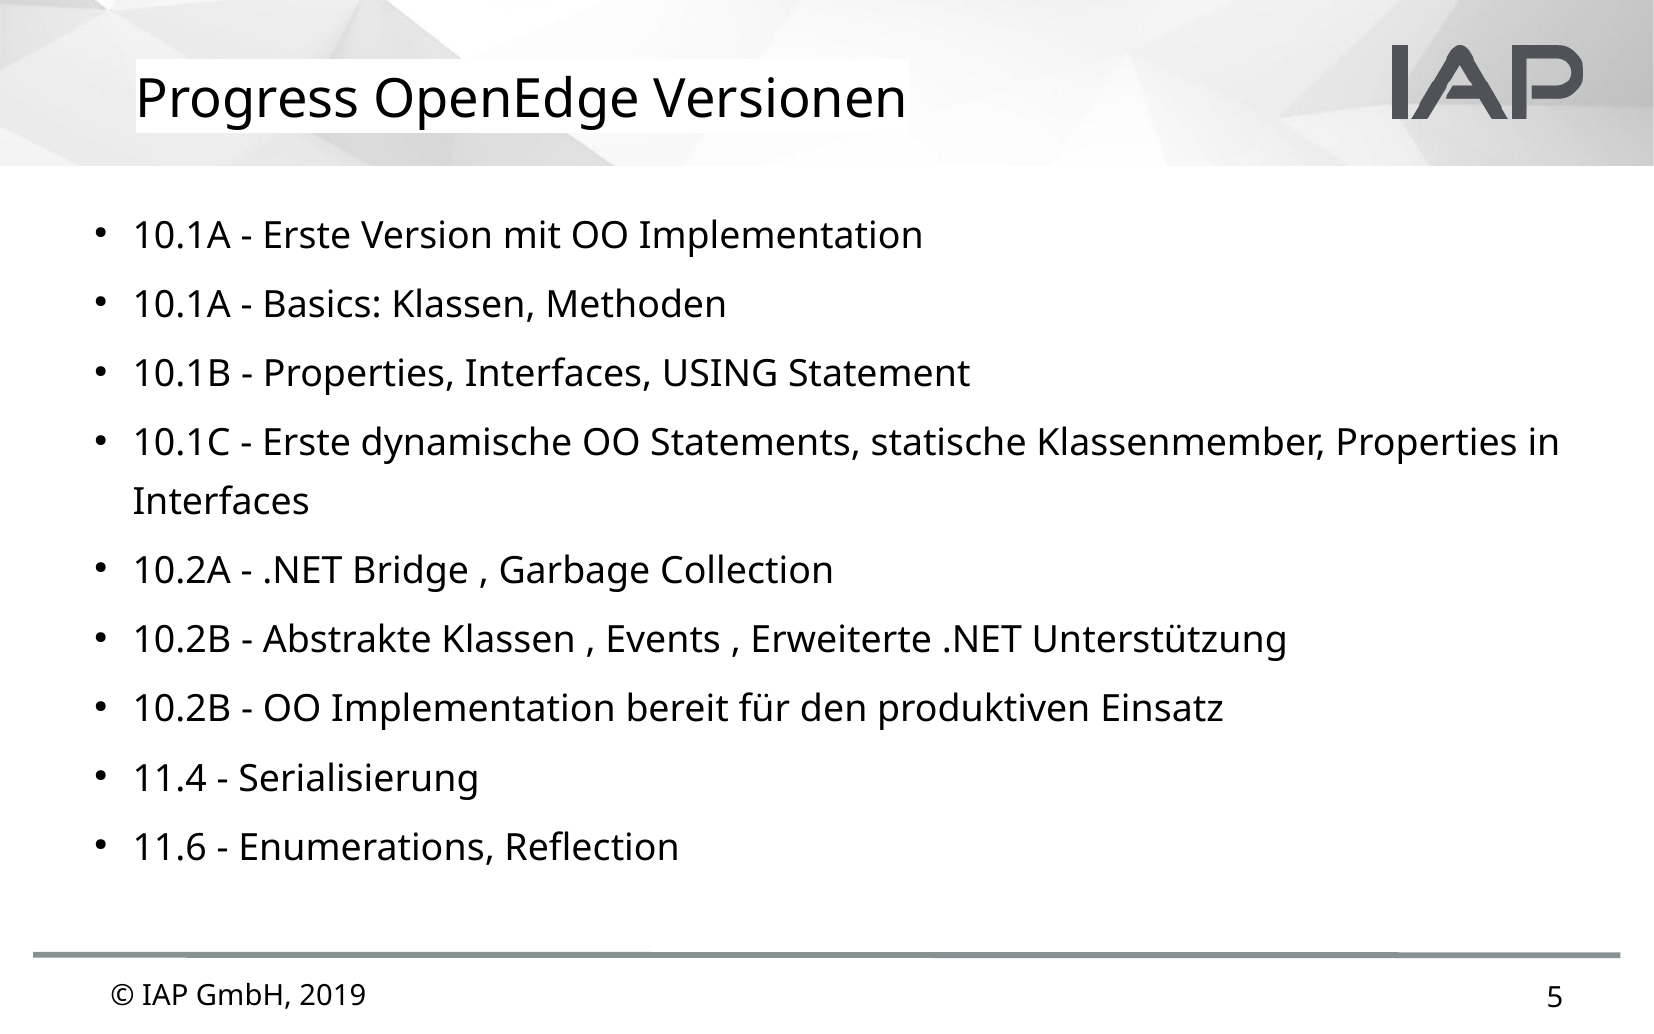

# Progress OpenEdge Versionen
10.1A - Erste Version mit OO Implementation
10.1A - Basics: Klassen, Methoden
10.1B - Properties, Interfaces, USING Statement
10.1C - Erste dynamische OO Statements, statische Klassenmember, Properties in Interfaces
10.2A - .NET Bridge , Garbage Collection
10.2B - Abstrakte Klassen , Events , Erweiterte .NET Unterstützung
10.2B - OO Implementation bereit für den produktiven Einsatz
11.4 - Serialisierung
11.6 - Enumerations, Reflection
© IAP GmbH, 2019
5